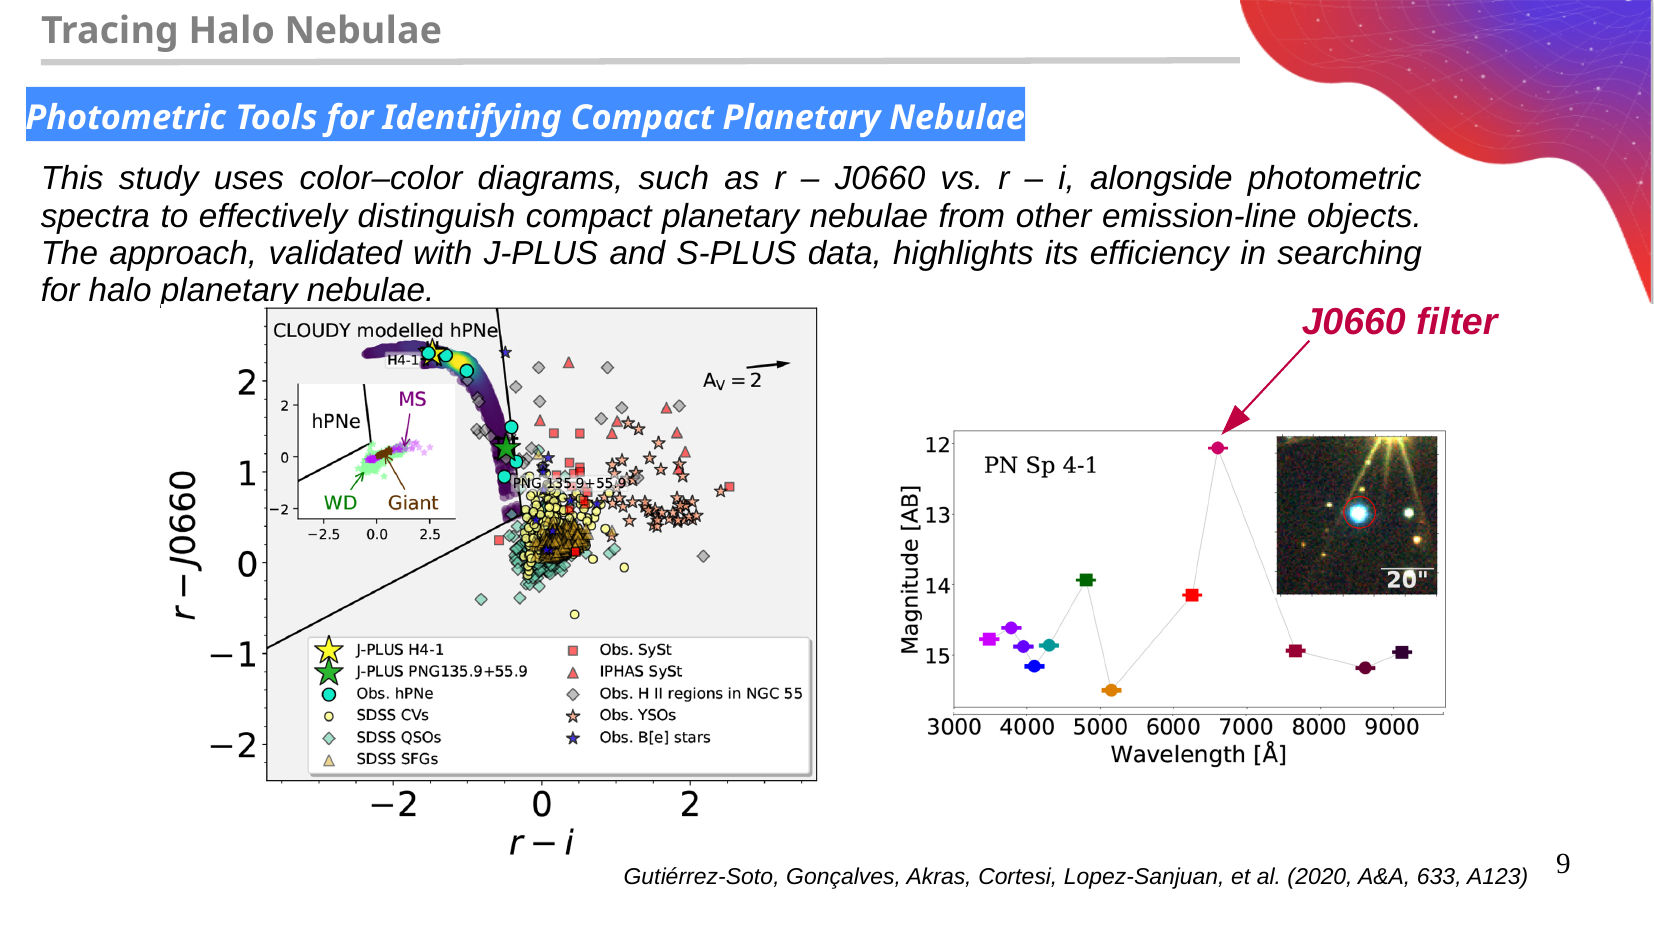

Tracing Halo Nebulae
Photometric Tools for Identifying Compact Planetary Nebulae
This study uses color–color diagrams, such as r – J0660 vs. r – i, alongside photometric spectra to effectively distinguish compact planetary nebulae from other emission-line objects. The approach, validated with J-PLUS and S-PLUS data, highlights its efficiency in searching for halo planetary nebulae.
J0660 filter
9
Gutiérrez-Soto, Gonçalves, Akras, Cortesi, Lopez-Sanjuan, et al. (2020, A&A, 633, A123)